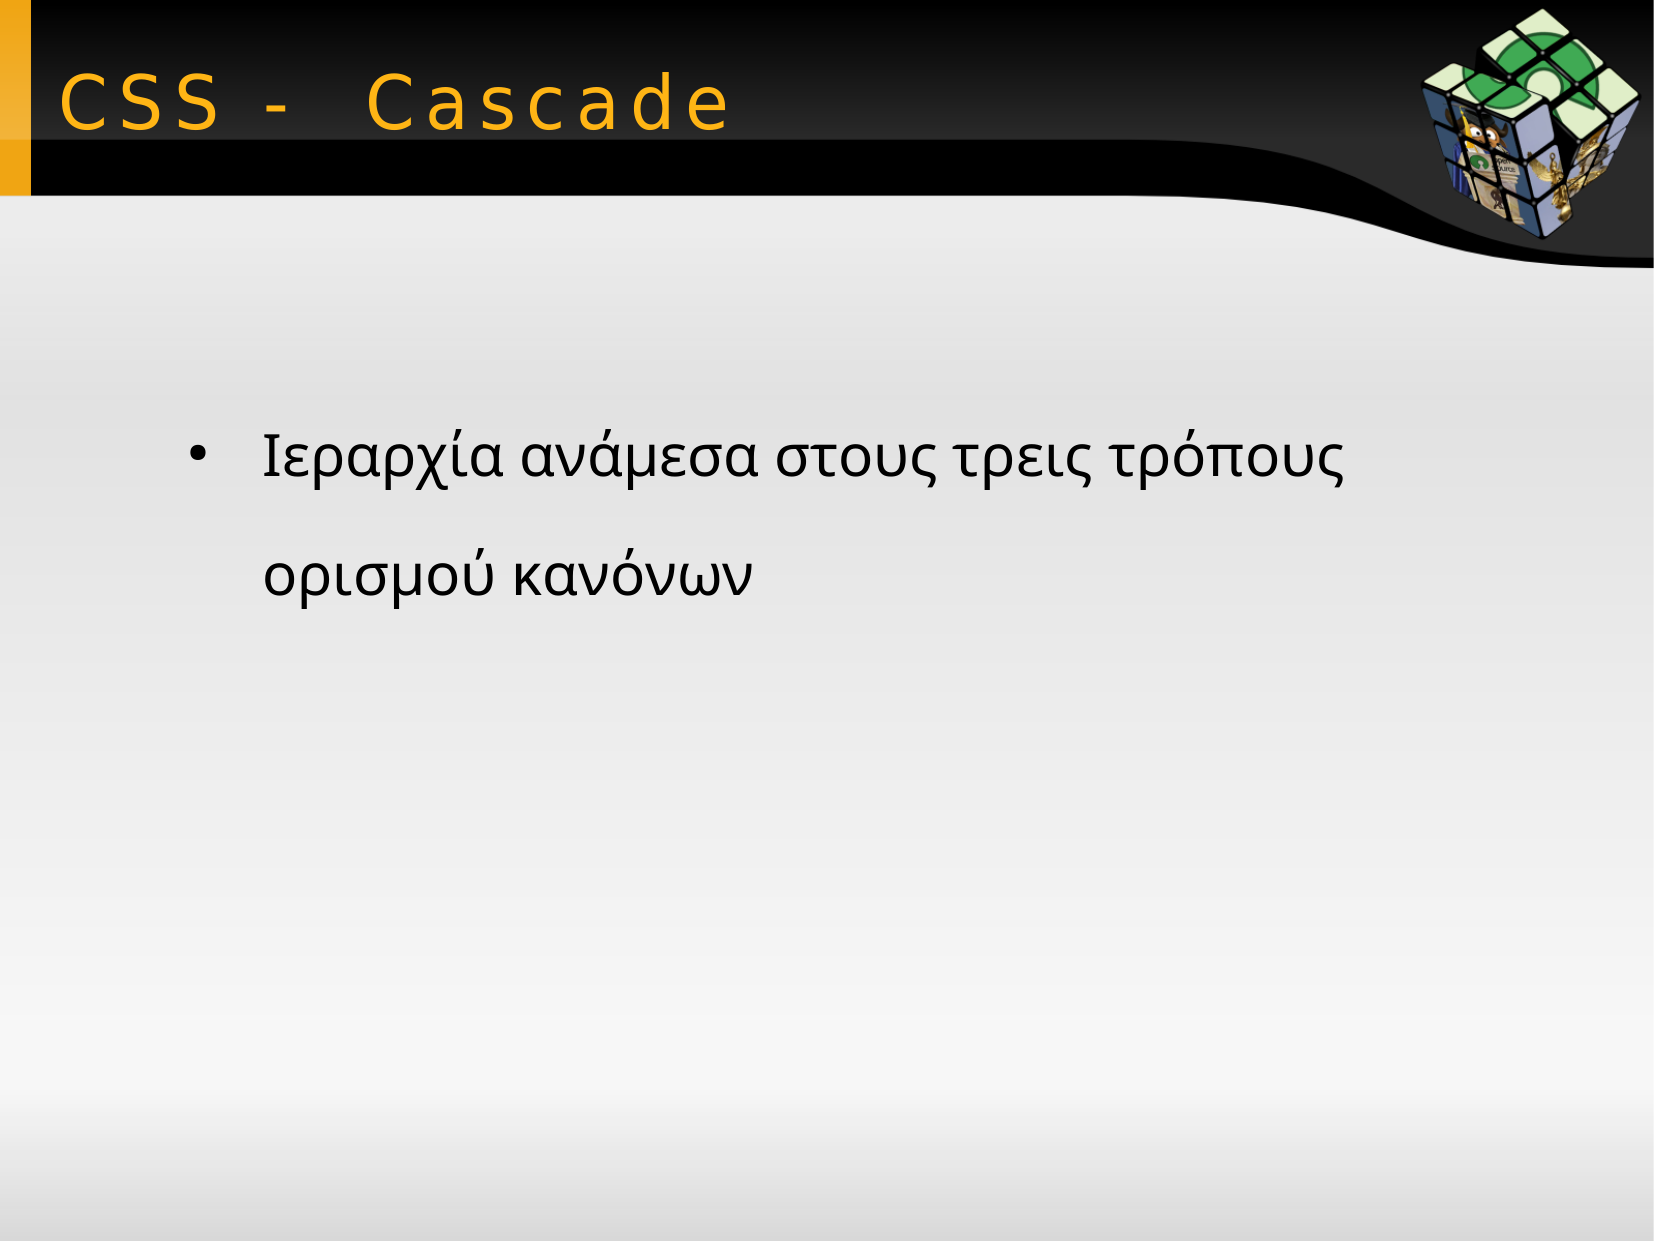

# CSS - Cascade
Ιεραρχία ανάμεσα στους τρεις τρόπους ορισμού κανόνων